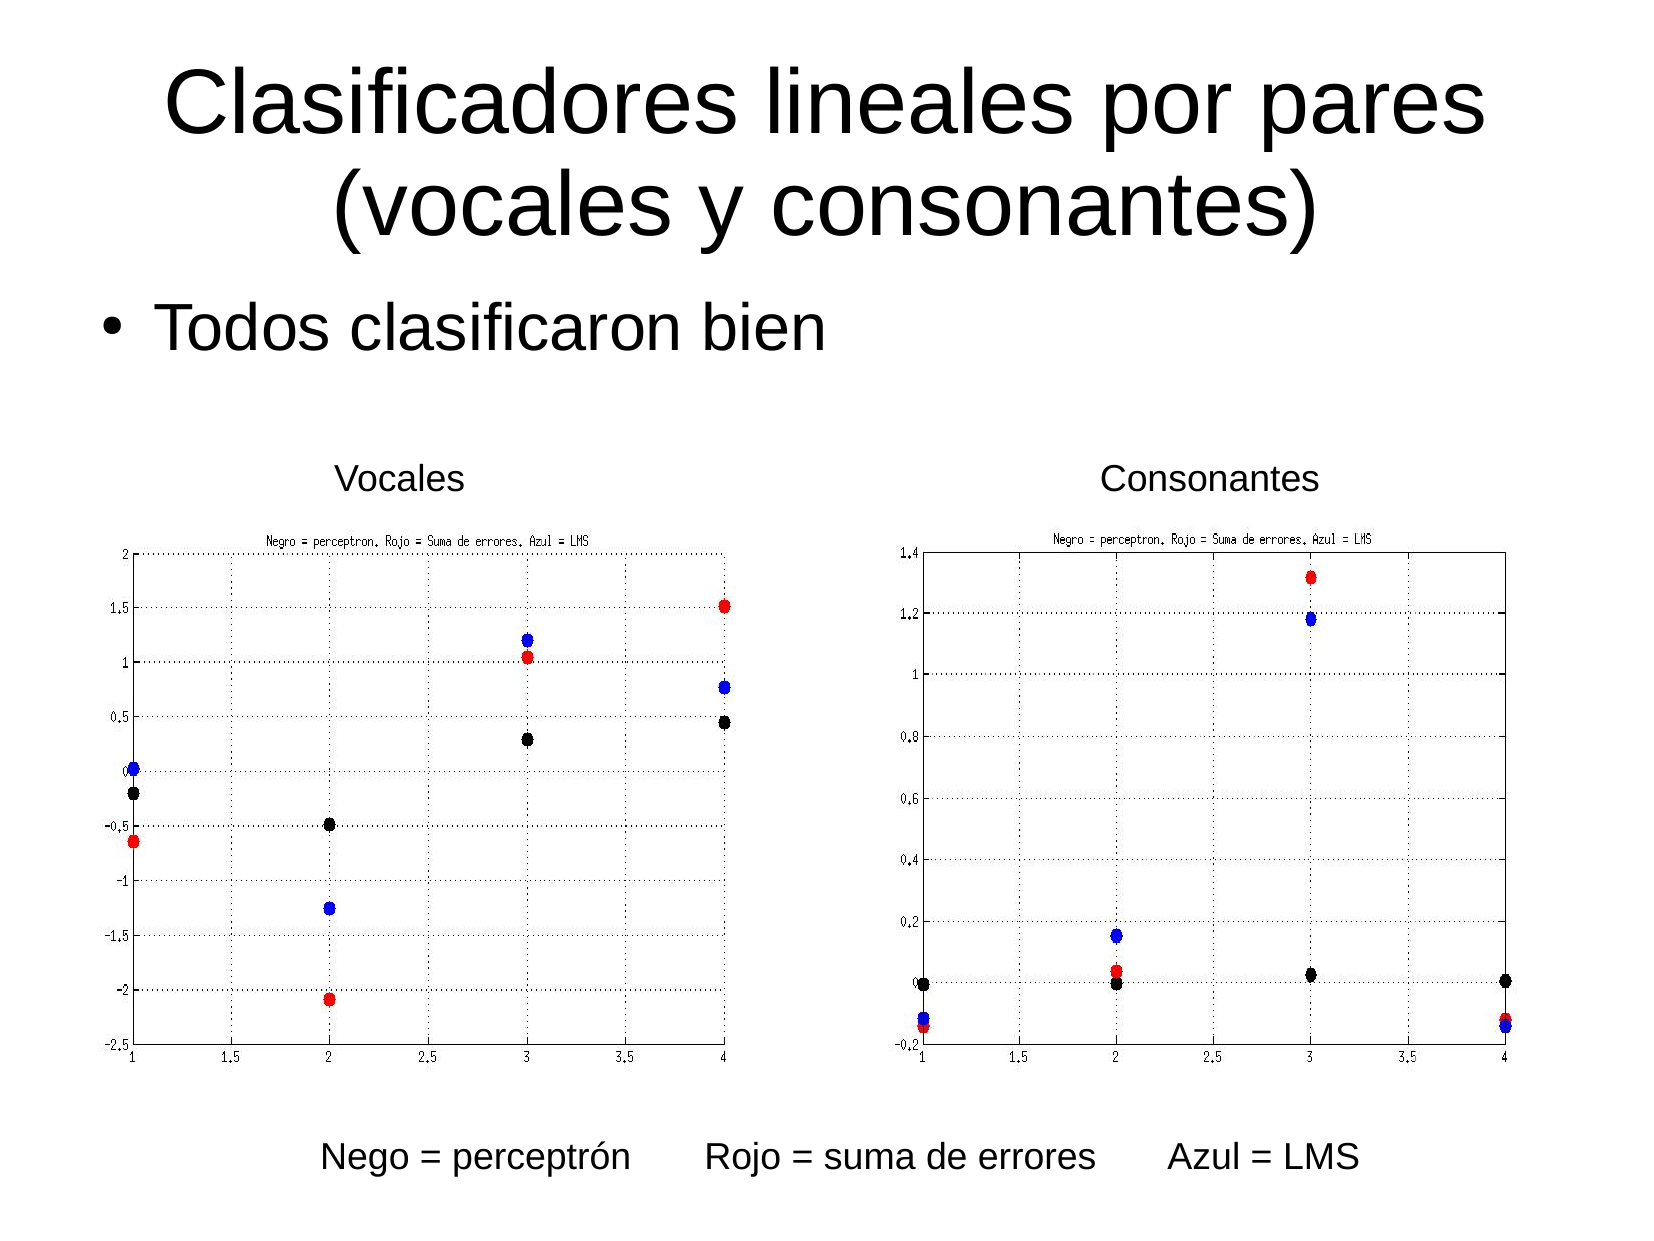

# Clasificadores lineales por pares (vocales y consonantes)
Todos clasificaron bien
Vocales
Consonantes
Nego = perceptrón Rojo = suma de errores Azul = LMS